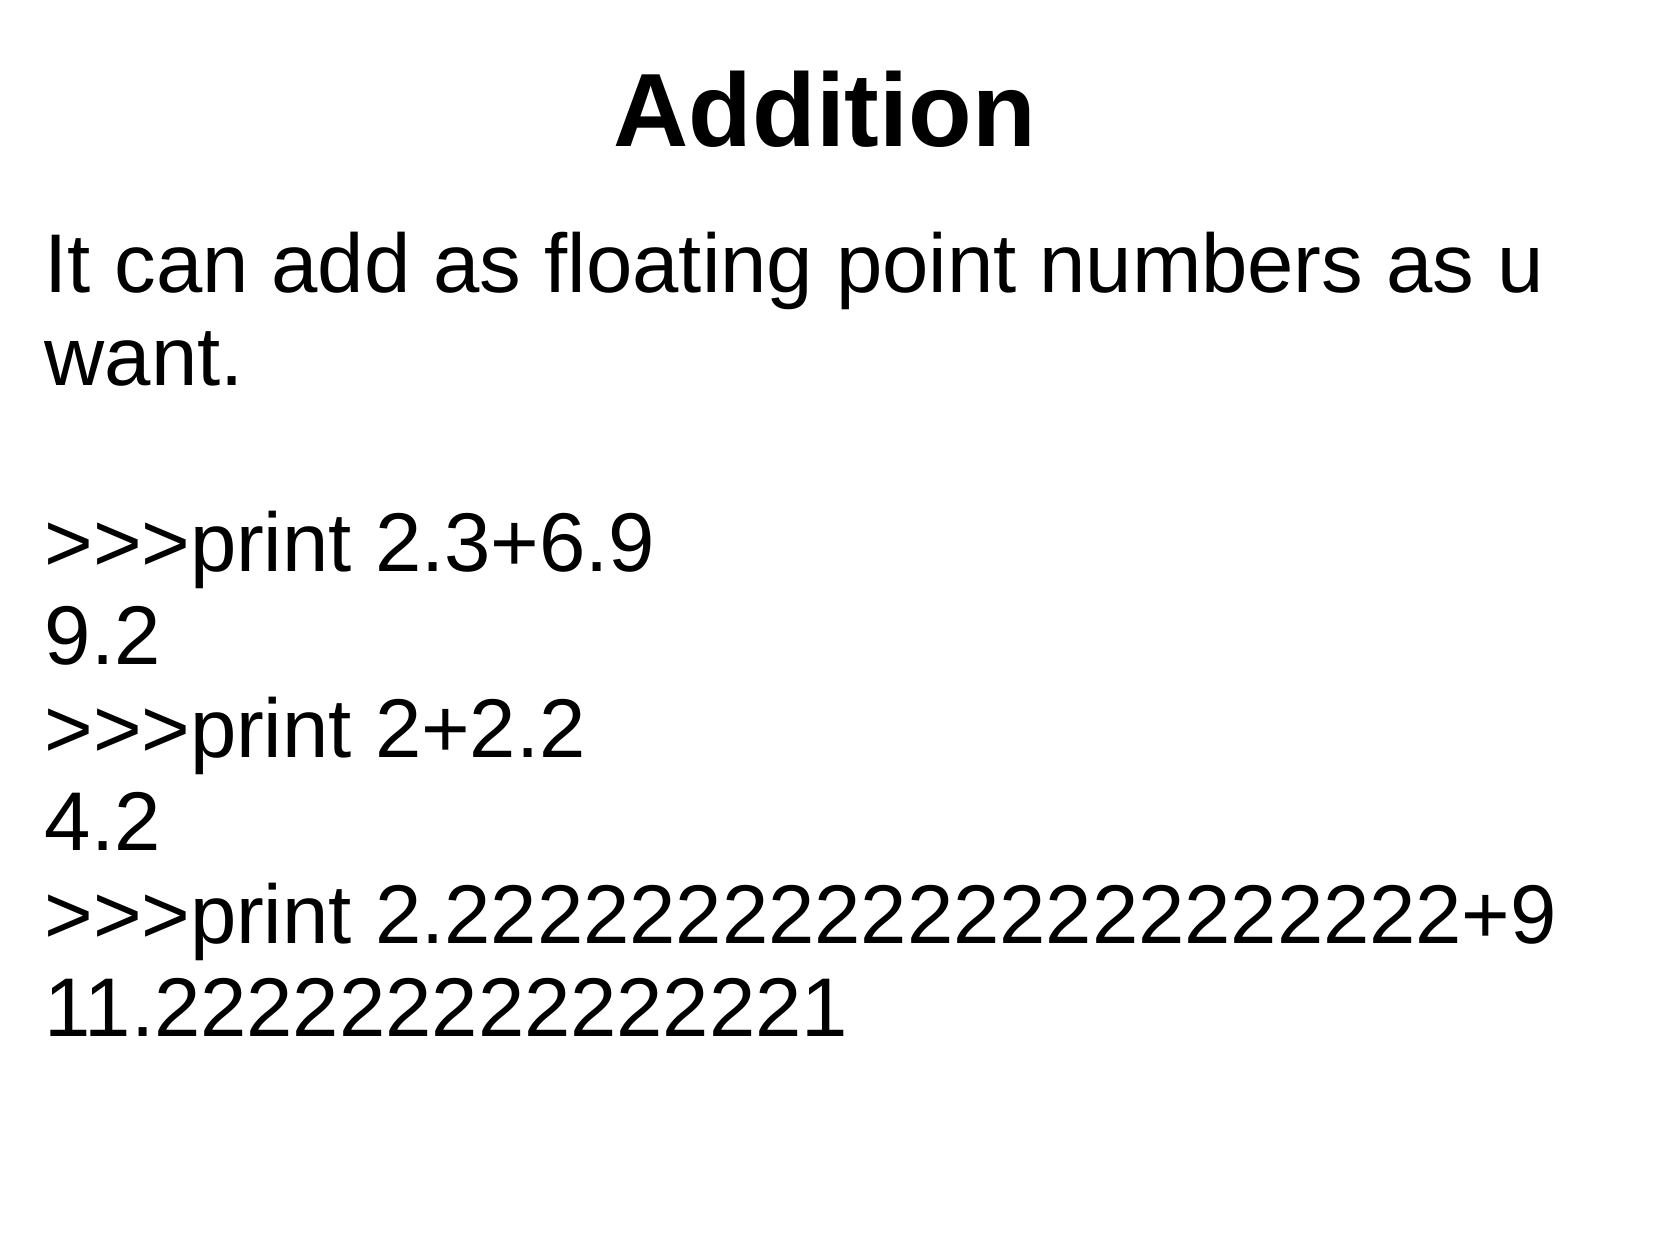

Addition
It can add as floating point numbers as u want.
>>>print 2.3+6.9
9.2
>>>print 2+2.2
4.2
>>>print 2.2222222222222222222222+9
11.222222222222221